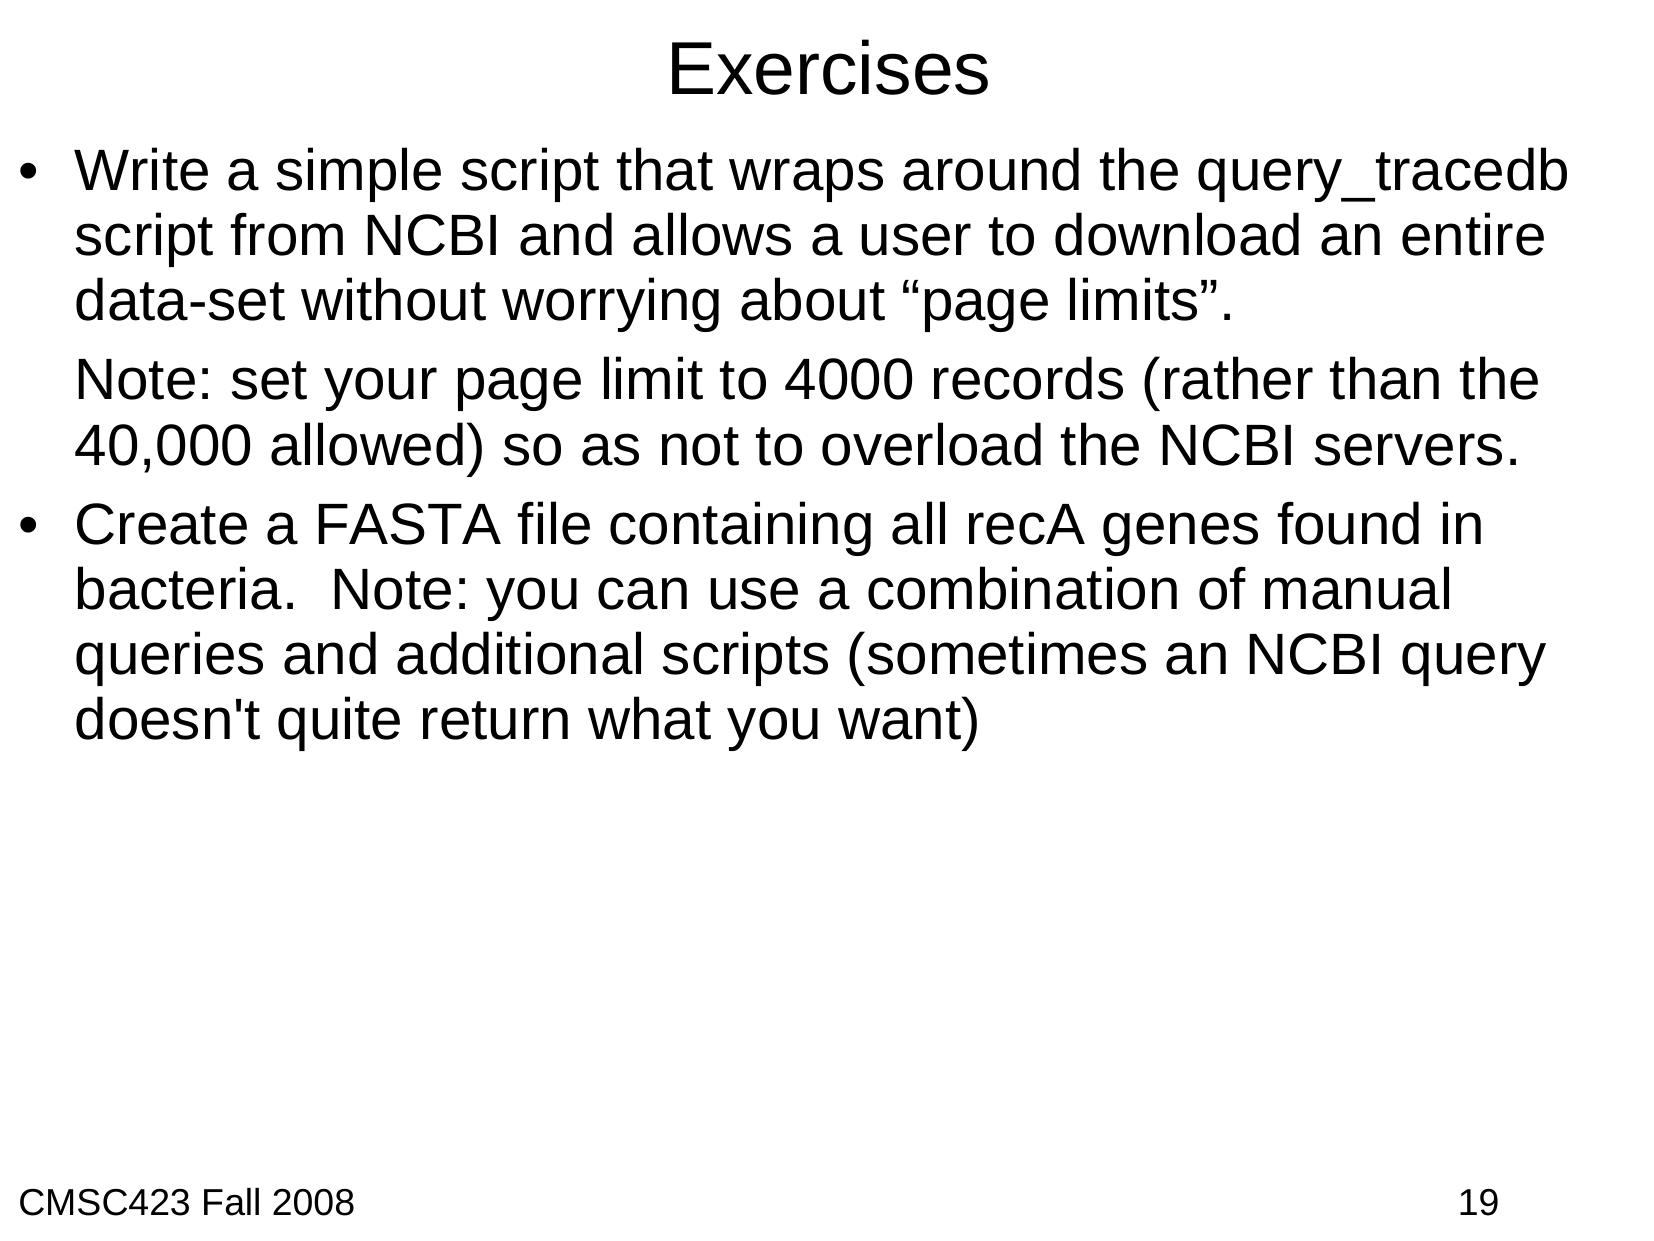

# Exercises
Write a simple script that wraps around the query_tracedb script from NCBI and allows a user to download an entire data-set without worrying about “page limits”.
Note: set your page limit to 4000 records (rather than the 40,000 allowed) so as not to overload the NCBI servers.
Create a FASTA file containing all recA genes found in bacteria. Note: you can use a combination of manual queries and additional scripts (sometimes an NCBI query doesn't quite return what you want)
CMSC423 Fall 2008
19